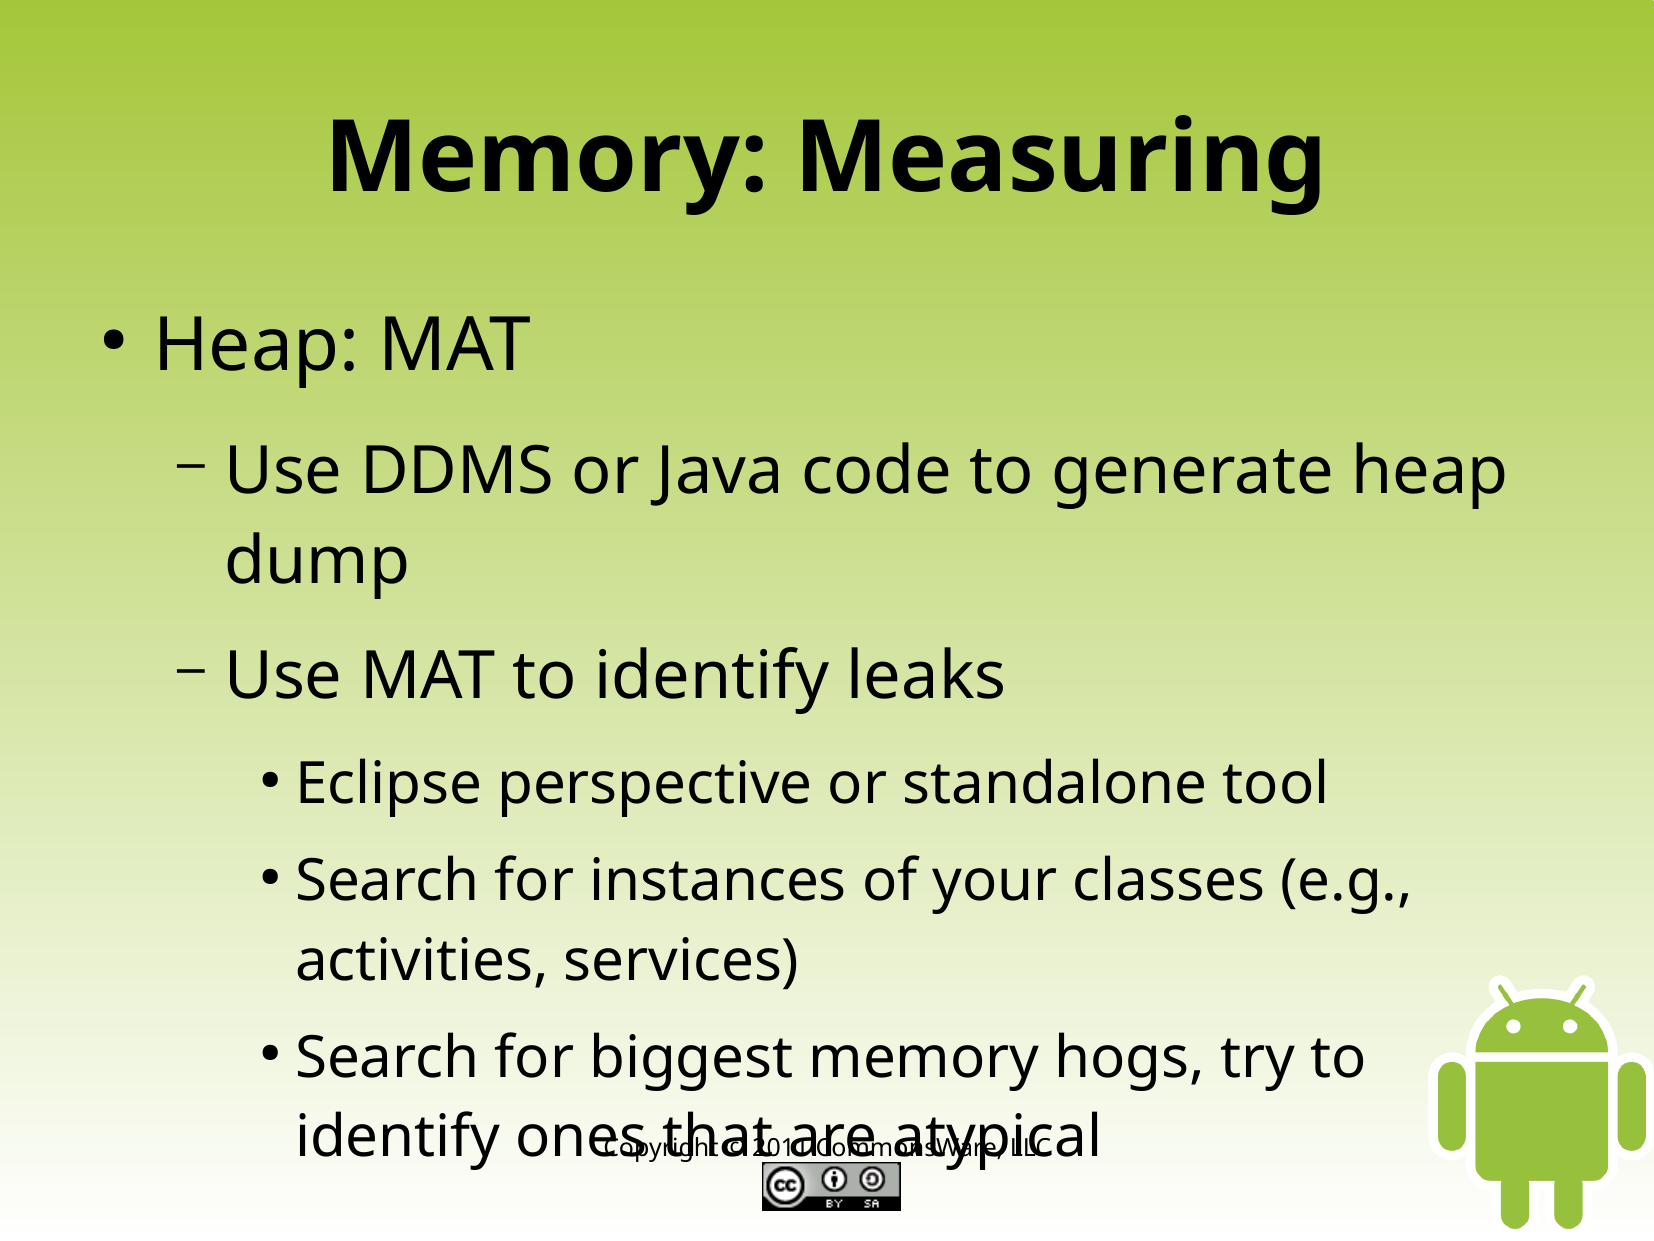

# Memory: Measuring
Heap: MAT
Use DDMS or Java code to generate heap dump
Use MAT to identify leaks
Eclipse perspective or standalone tool
Search for instances of your classes (e.g., activities, services)
Search for biggest memory hogs, try to identify ones that are atypical